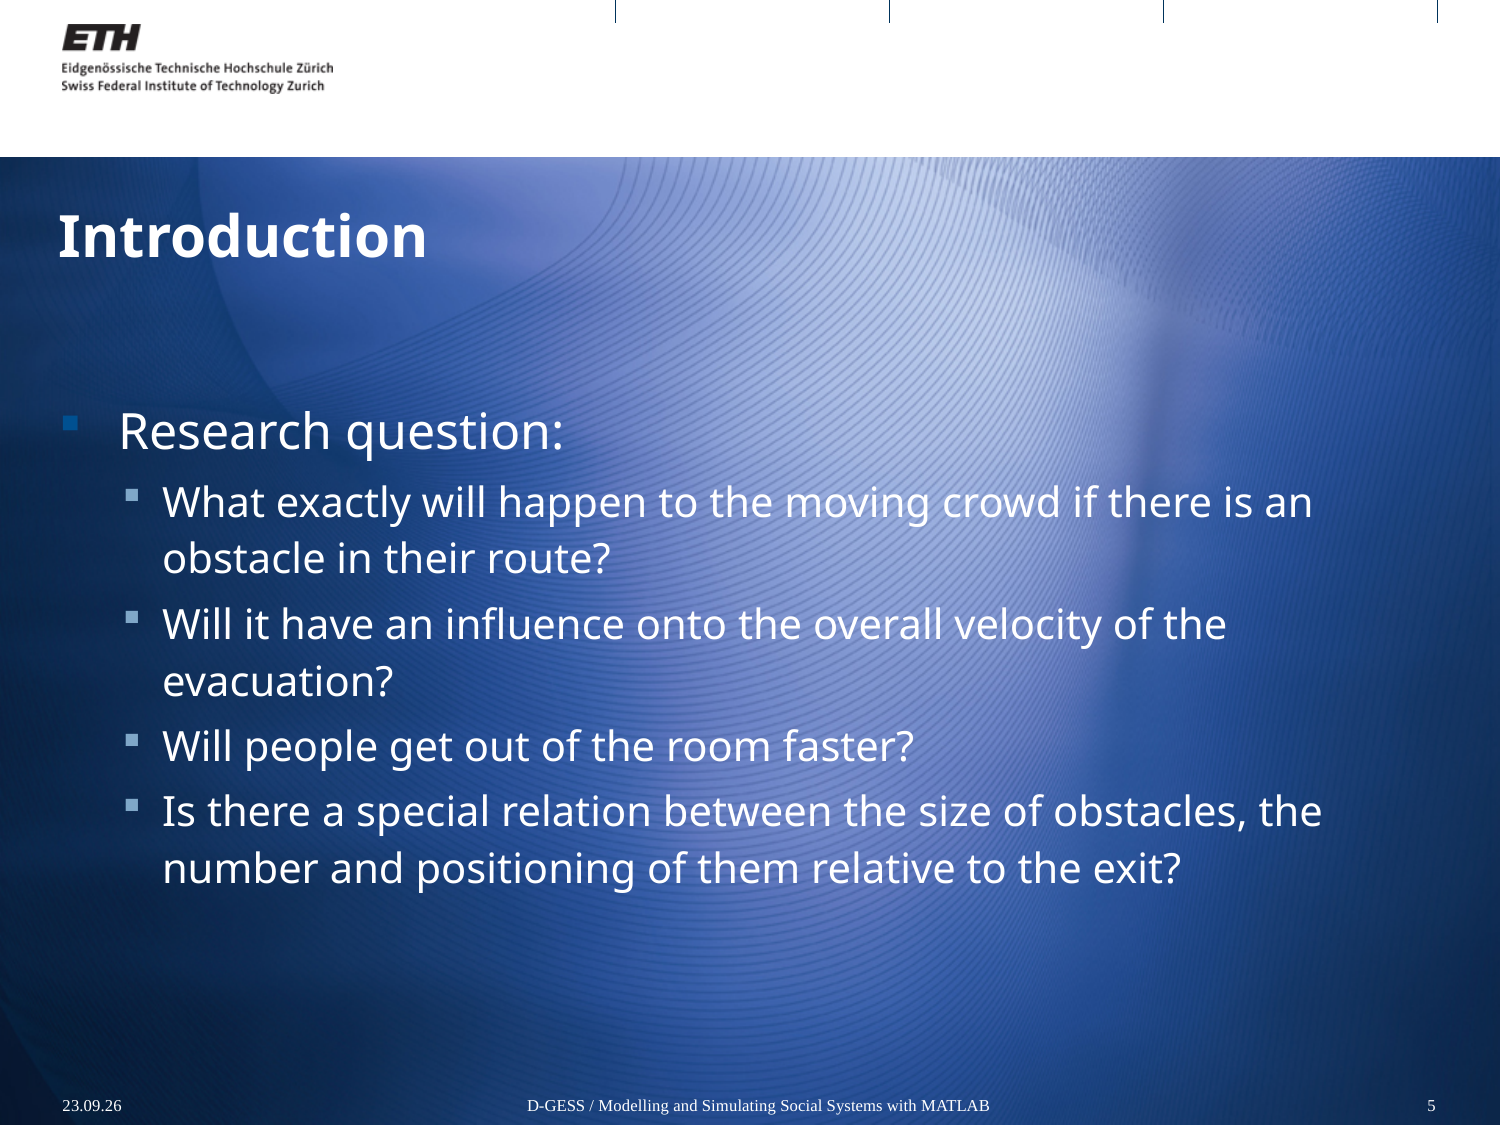

# Introduction
Research question:
What exactly will happen to the moving crowd if there is an obstacle in their route?
Will it have an influence onto the overall velocity of the evacuation?
Will people get out of the room faster?
Is there a special relation between the size of obstacles, the number and positioning of them relative to the exit?
5